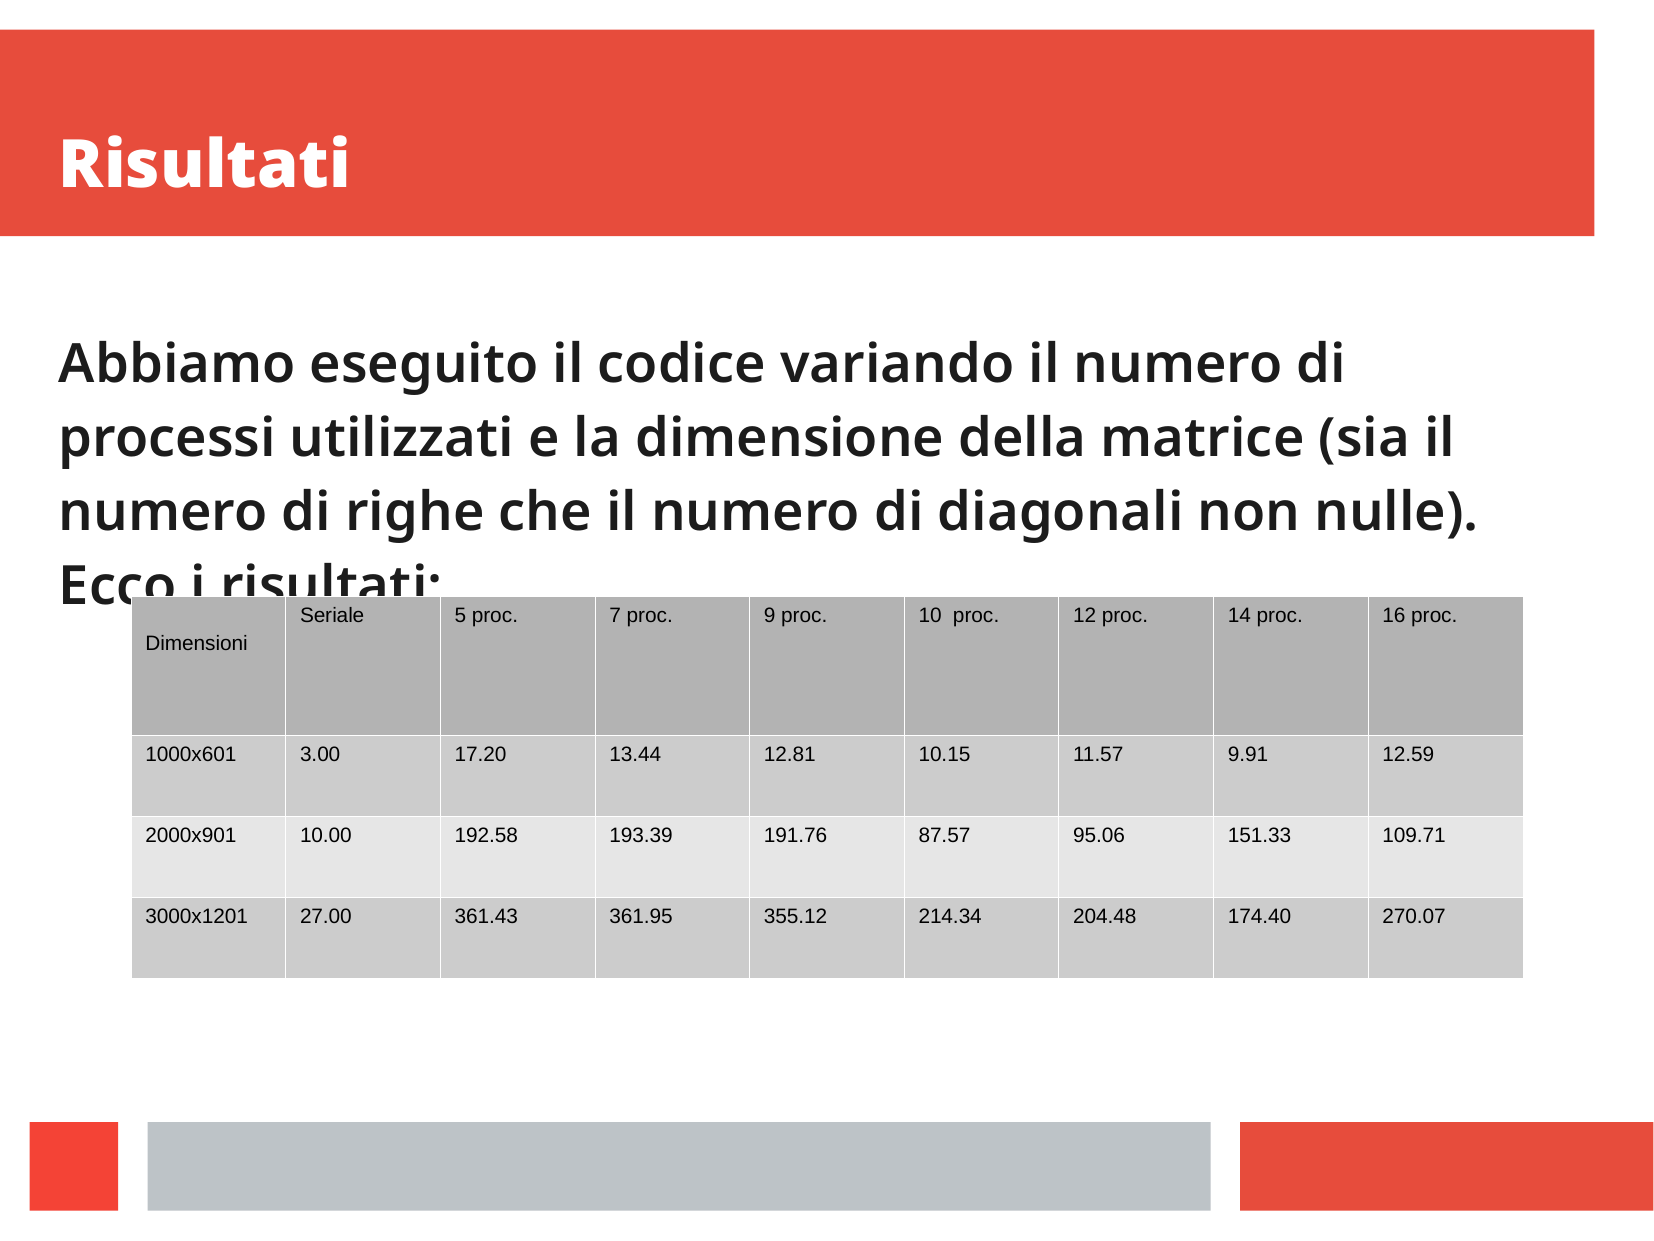

# Risultati
Abbiamo eseguito il codice variando il numero di processi utilizzati e la dimensione della matrice (sia il numero di righe che il numero di diagonali non nulle). Ecco i risultati:
| Dimensioni | Seriale | 5 proc. | 7 proc. | 9 proc. | 10 proc. | 12 proc. | 14 proc. | 16 proc. |
| --- | --- | --- | --- | --- | --- | --- | --- | --- |
| 1000x601 | 3.00 | 17.20 | 13.44 | 12.81 | 10.15 | 11.57 | 9.91 | 12.59 |
| 2000x901 | 10.00 | 192.58 | 193.39 | 191.76 | 87.57 | 95.06 | 151.33 | 109.71 |
| 3000x1201 | 27.00 | 361.43 | 361.95 | 355.12 | 214.34 | 204.48 | 174.40 | 270.07 |